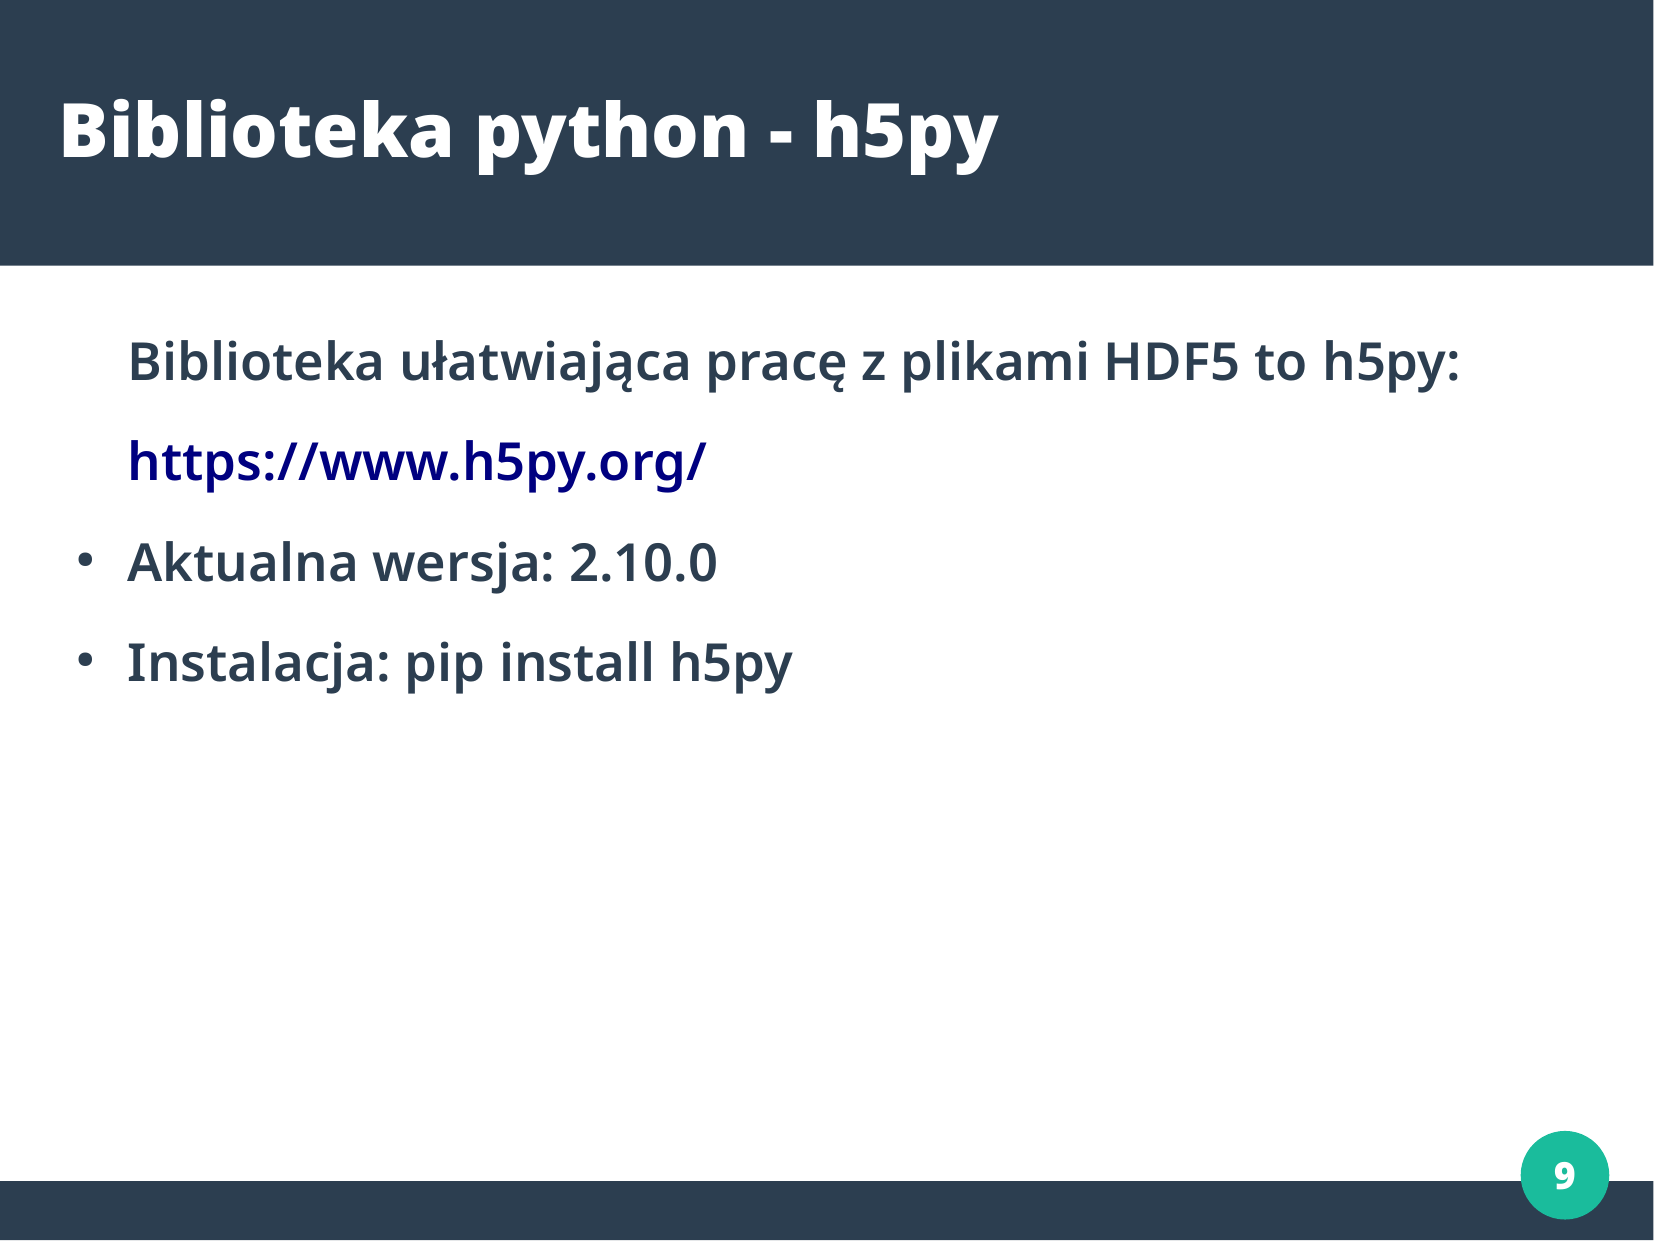

# Biblioteka python - h5py
Biblioteka ułatwiająca pracę z plikami HDF5 to h5py:
https://www.h5py.org/
Aktualna wersja: 2.10.0
Instalacja: pip install h5py
9